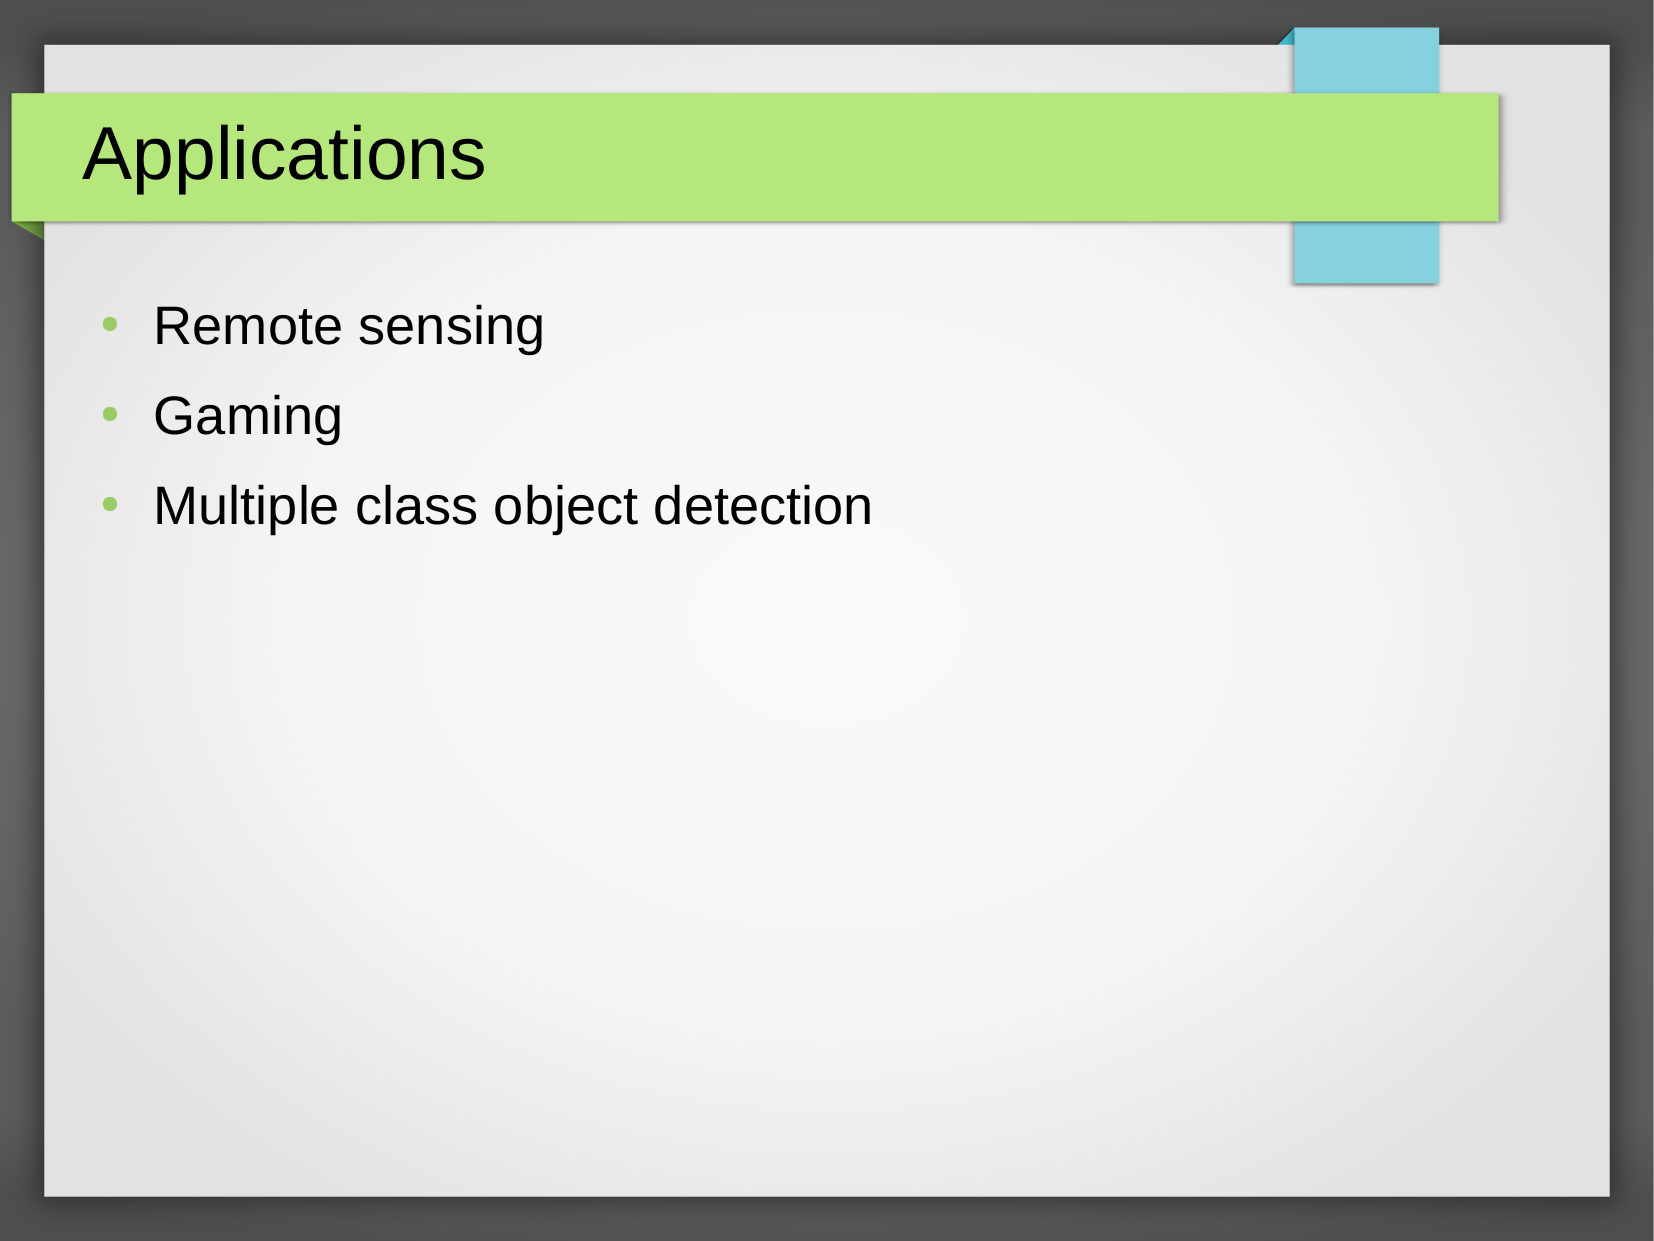

# Applications
Remote sensing
Gaming
Multiple class object detection